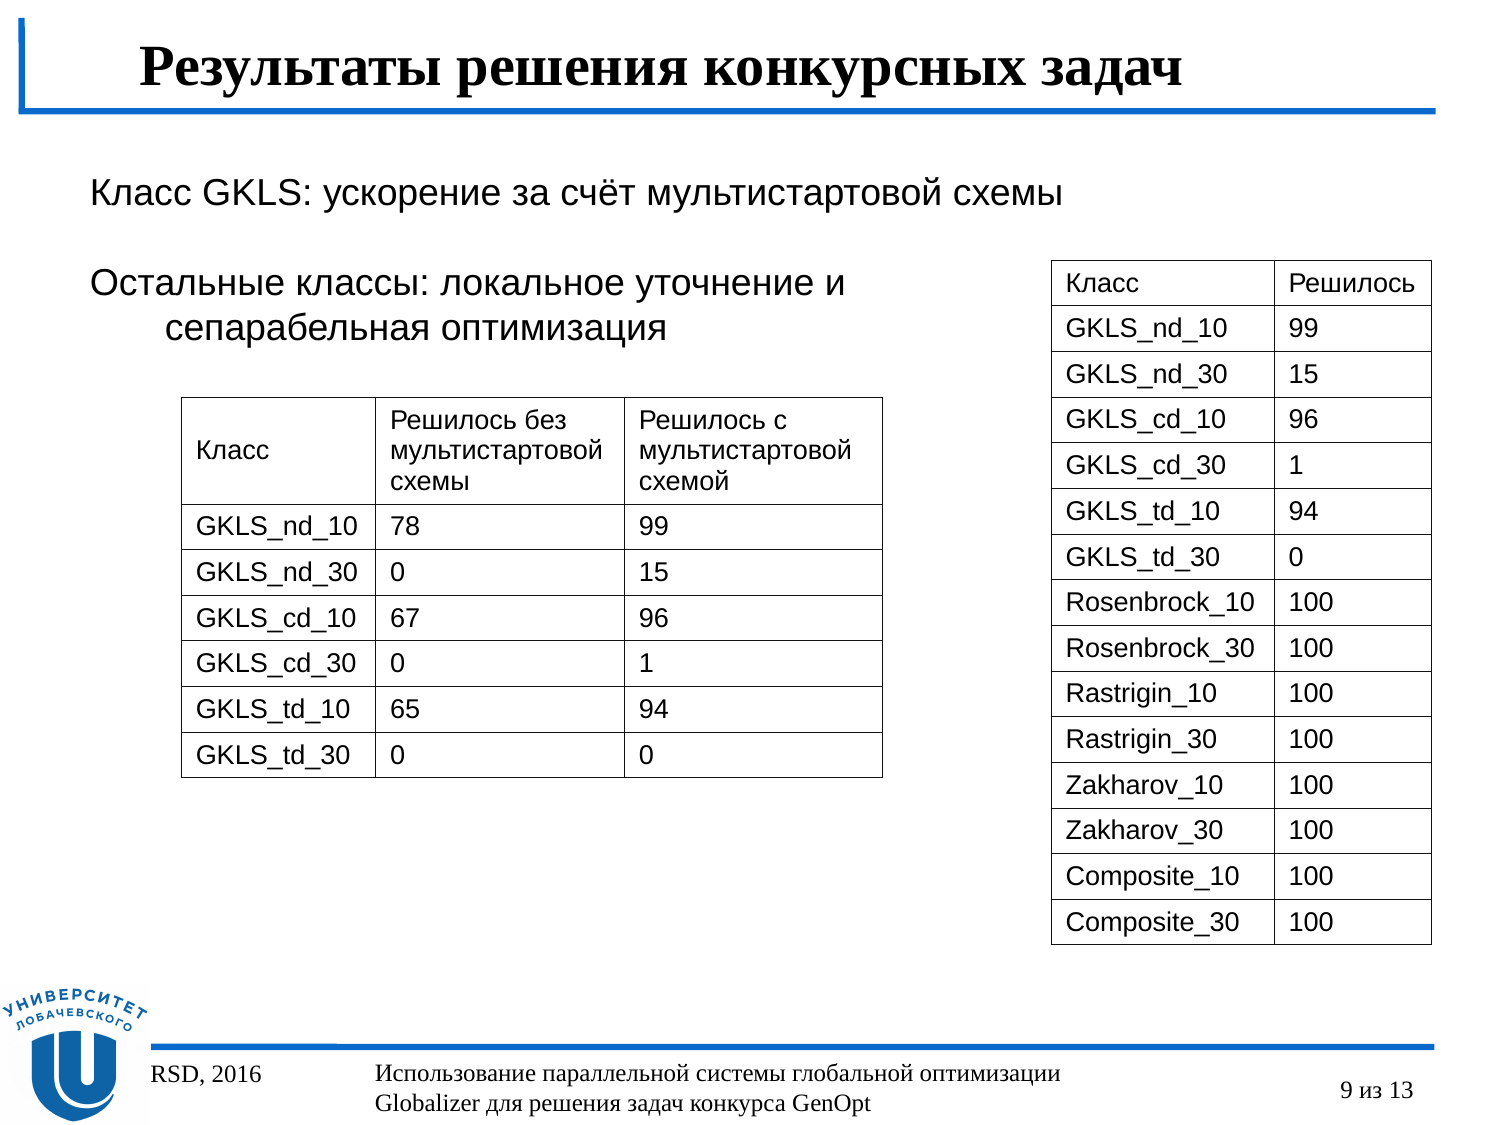

Результаты решения конкурсных задач
Класс GKLS: ускорение за счёт мультистартовой схемы
Остальные классы: локальное уточнение и
	сепарабельная оптимизация
| Класс | Решилось |
| --- | --- |
| GKLS\_nd\_10 | 99 |
| GKLS\_nd\_30 | 15 |
| GKLS\_cd\_10 | 96 |
| GKLS\_cd\_30 | 1 |
| GKLS\_td\_10 | 94 |
| GKLS\_td\_30 | 0 |
| Rosenbrock\_10 | 100 |
| Rosenbrock\_30 | 100 |
| Rastrigin\_10 | 100 |
| Rastrigin\_30 | 100 |
| Zakharov\_10 | 100 |
| Zakharov\_30 | 100 |
| Composite\_10 | 100 |
| Composite\_30 | 100 |
| Класс | Решилось без мультистартовой схемы | Решилось с мультистартовой схемой |
| --- | --- | --- |
| GKLS\_nd\_10 | 78 | 99 |
| GKLS\_nd\_30 | 0 | 15 |
| GKLS\_cd\_10 | 67 | 96 |
| GKLS\_cd\_30 | 0 | 1 |
| GKLS\_td\_10 | 65 | 94 |
| GKLS\_td\_30 | 0 | 0 |